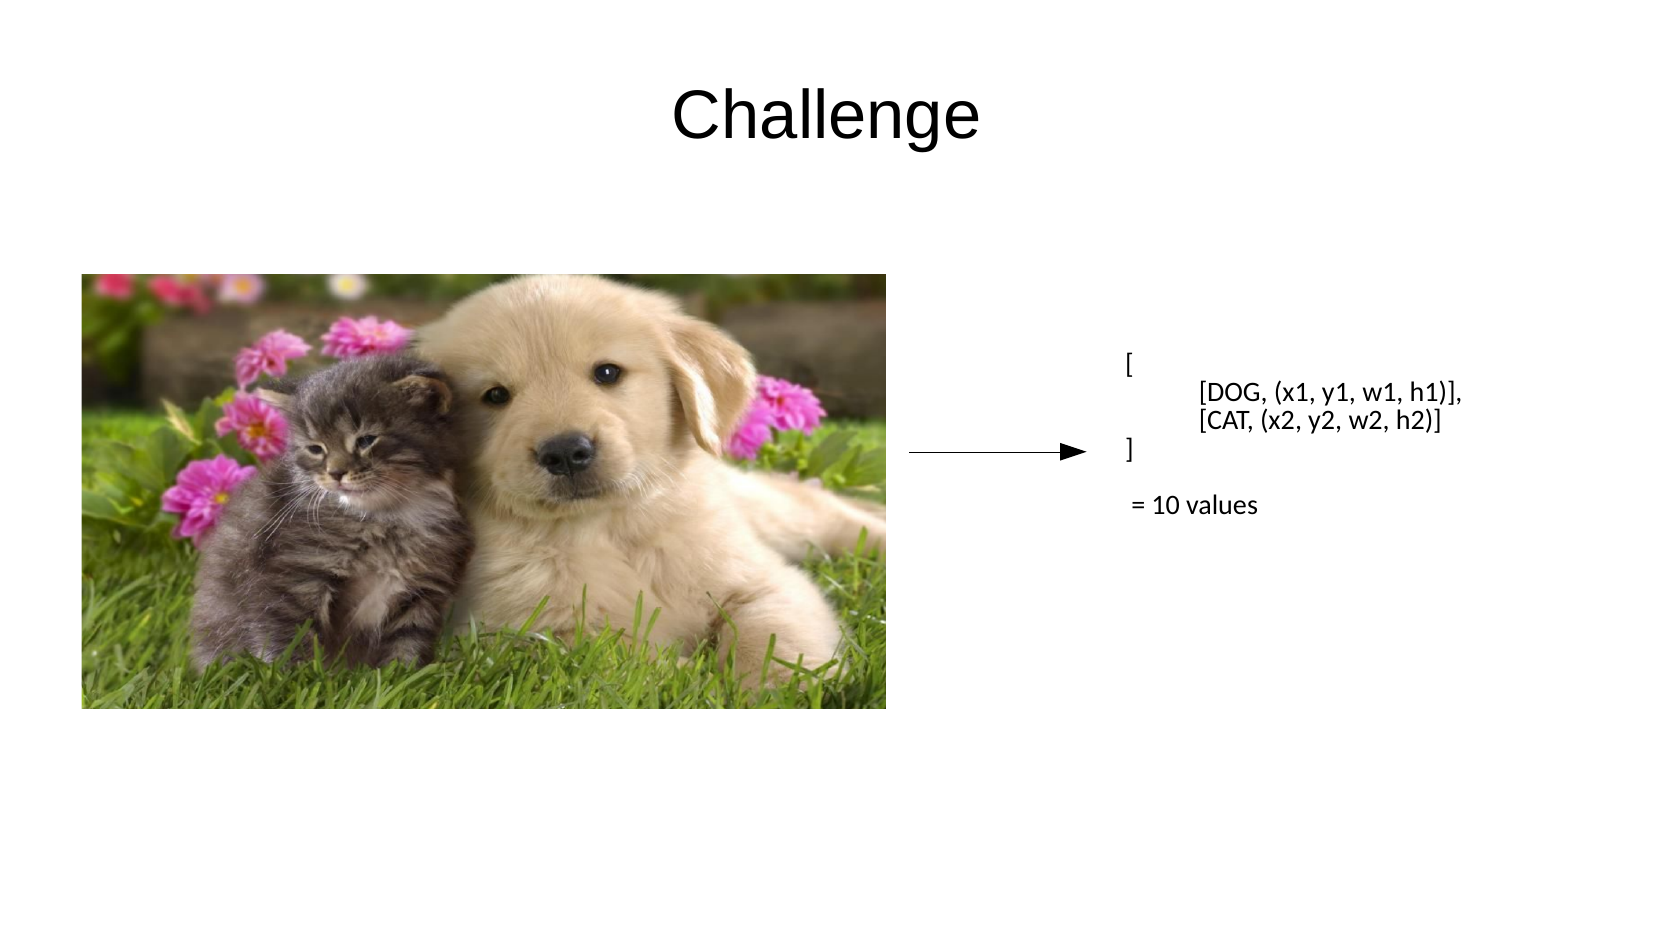

# Challenge
[
	[DOG, (x1, y1, w1, h1)],
	[CAT, (x2, y2, w2, h2)]
]
 = 10 values